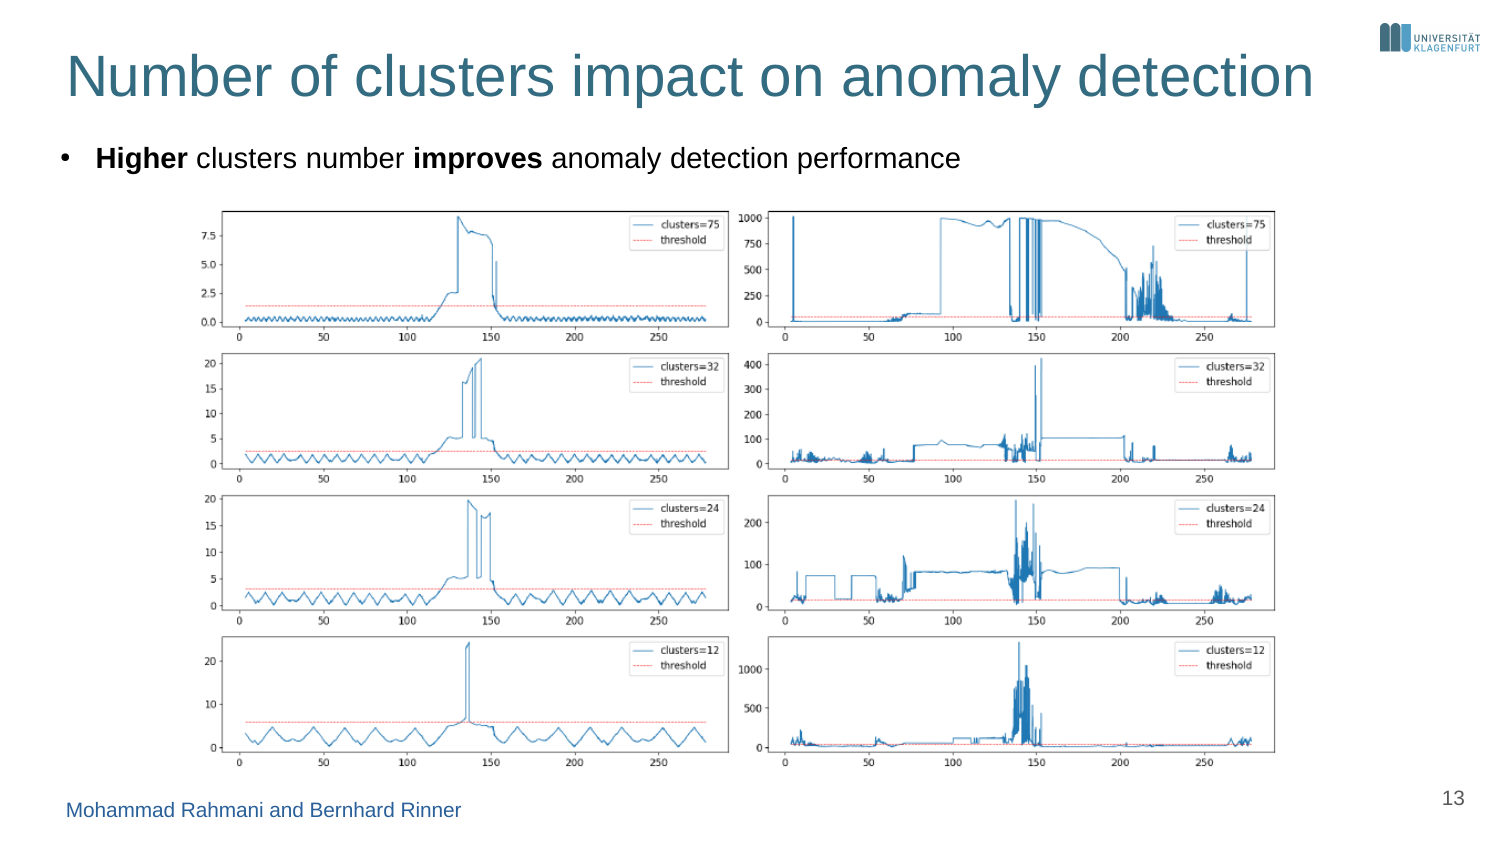

# Number of clusters impact on anomaly detection
Higher clusters number improves anomaly detection performance